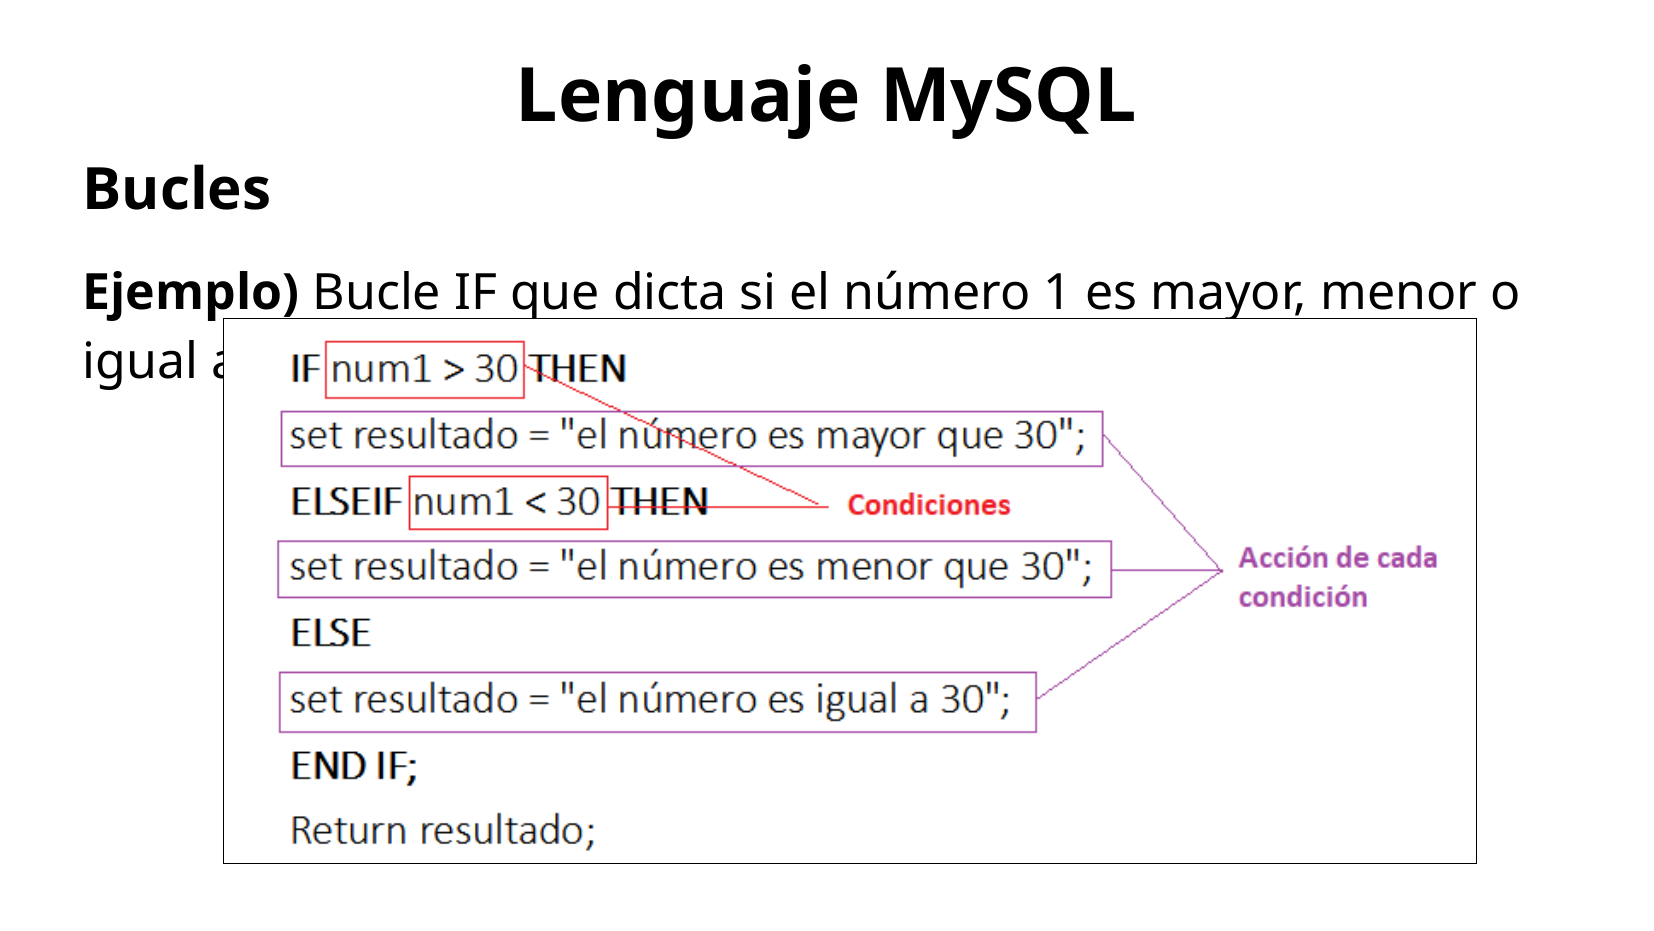

# Lenguaje MySQL
Bucles
Ejemplo) Bucle IF que dicta si el número 1 es mayor, menor o igual a 30